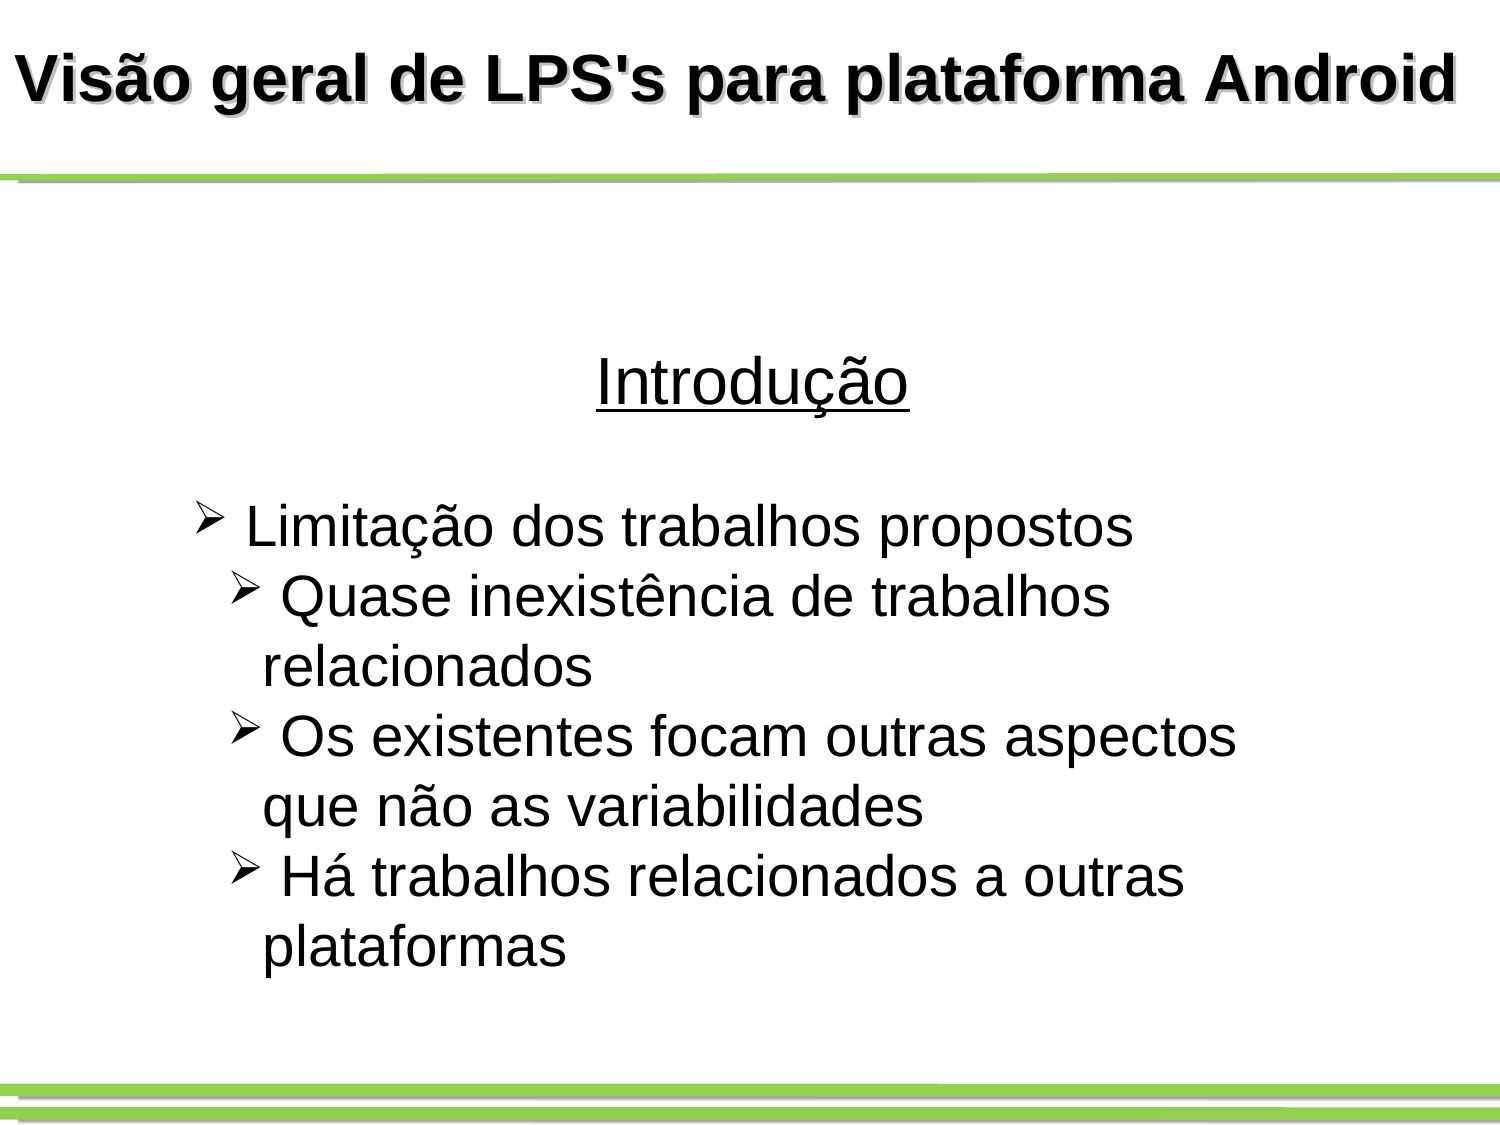

Visão geral de LPS's para plataforma Android
Introdução
 Limitação dos trabalhos propostos
 Quase inexistência de trabalhos relacionados
 Os existentes focam outras aspectos que não as variabilidades
 Há trabalhos relacionados a outras plataformas